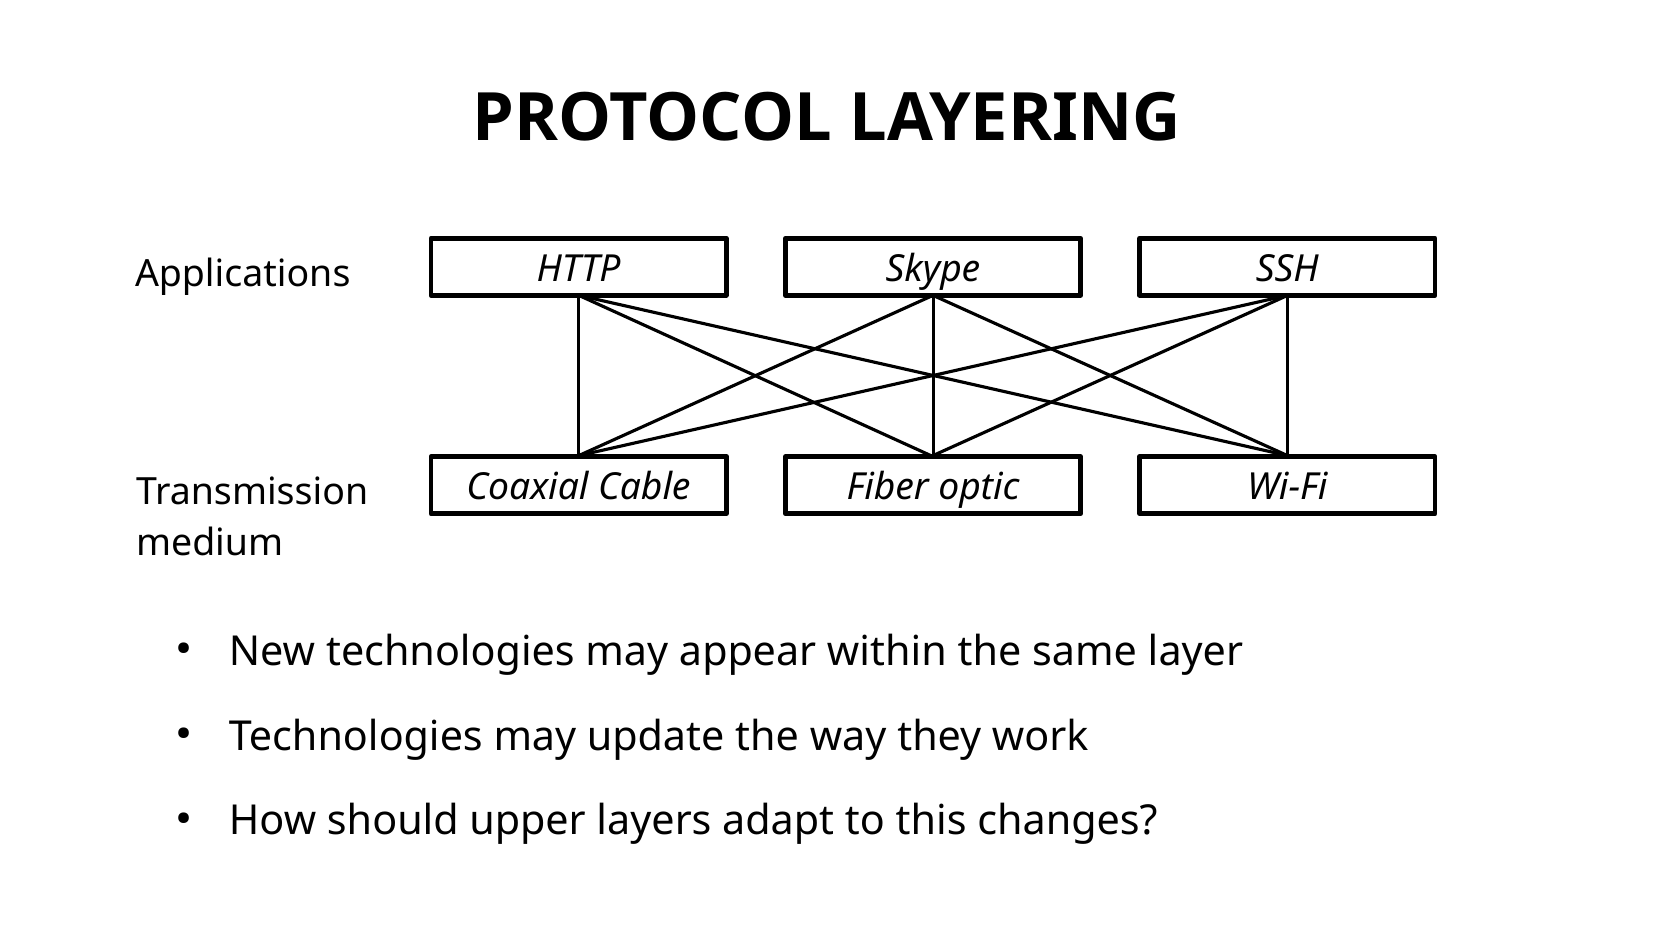

# PROTOCOL LAYERING
HTTP
Skype
SSH
Applications
Coaxial Cable
Fiber optic
Wi-Fi
Transmission medium
New technologies may appear within the same layer
Technologies may update the way they work
How should upper layers adapt to this changes?